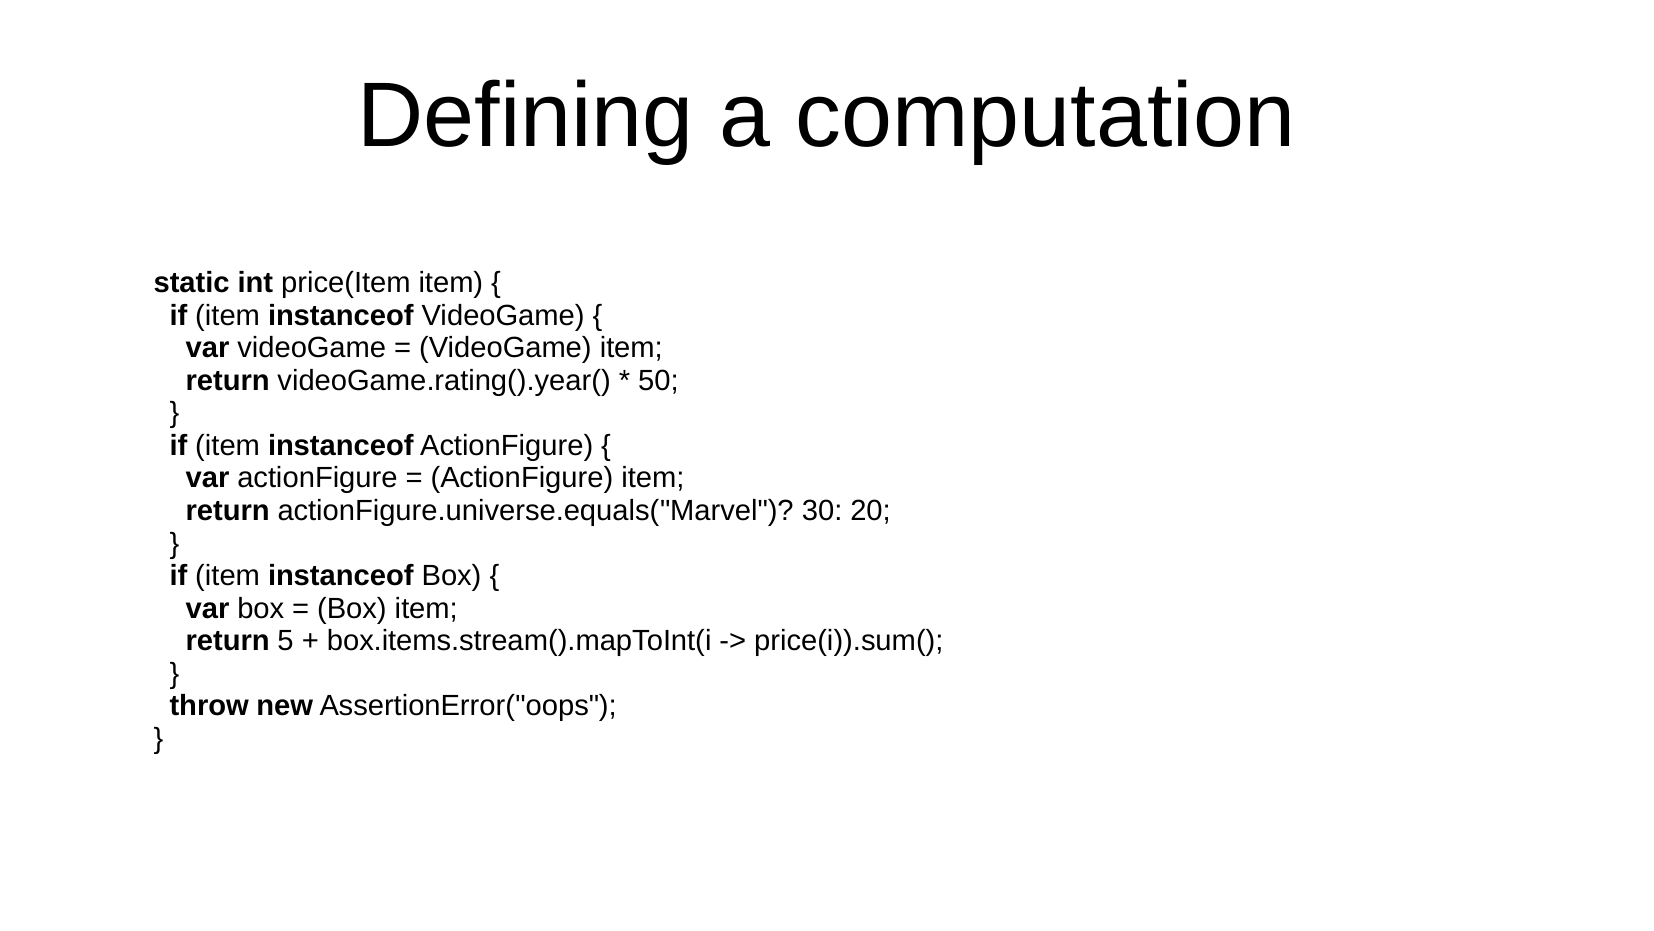

# Defining a computation
static int price(Item item) {
 if (item instanceof VideoGame) {
 var videoGame = (VideoGame) item;
 return videoGame.rating().year() * 50;
 }
 if (item instanceof ActionFigure) {
 var actionFigure = (ActionFigure) item;
 return actionFigure.universe.equals("Marvel")? 30: 20;
 }
 if (item instanceof Box) {
 var box = (Box) item;
 return 5 + box.items.stream().mapToInt(i -> price(i)).sum();
 }
 throw new AssertionError("oops");
}